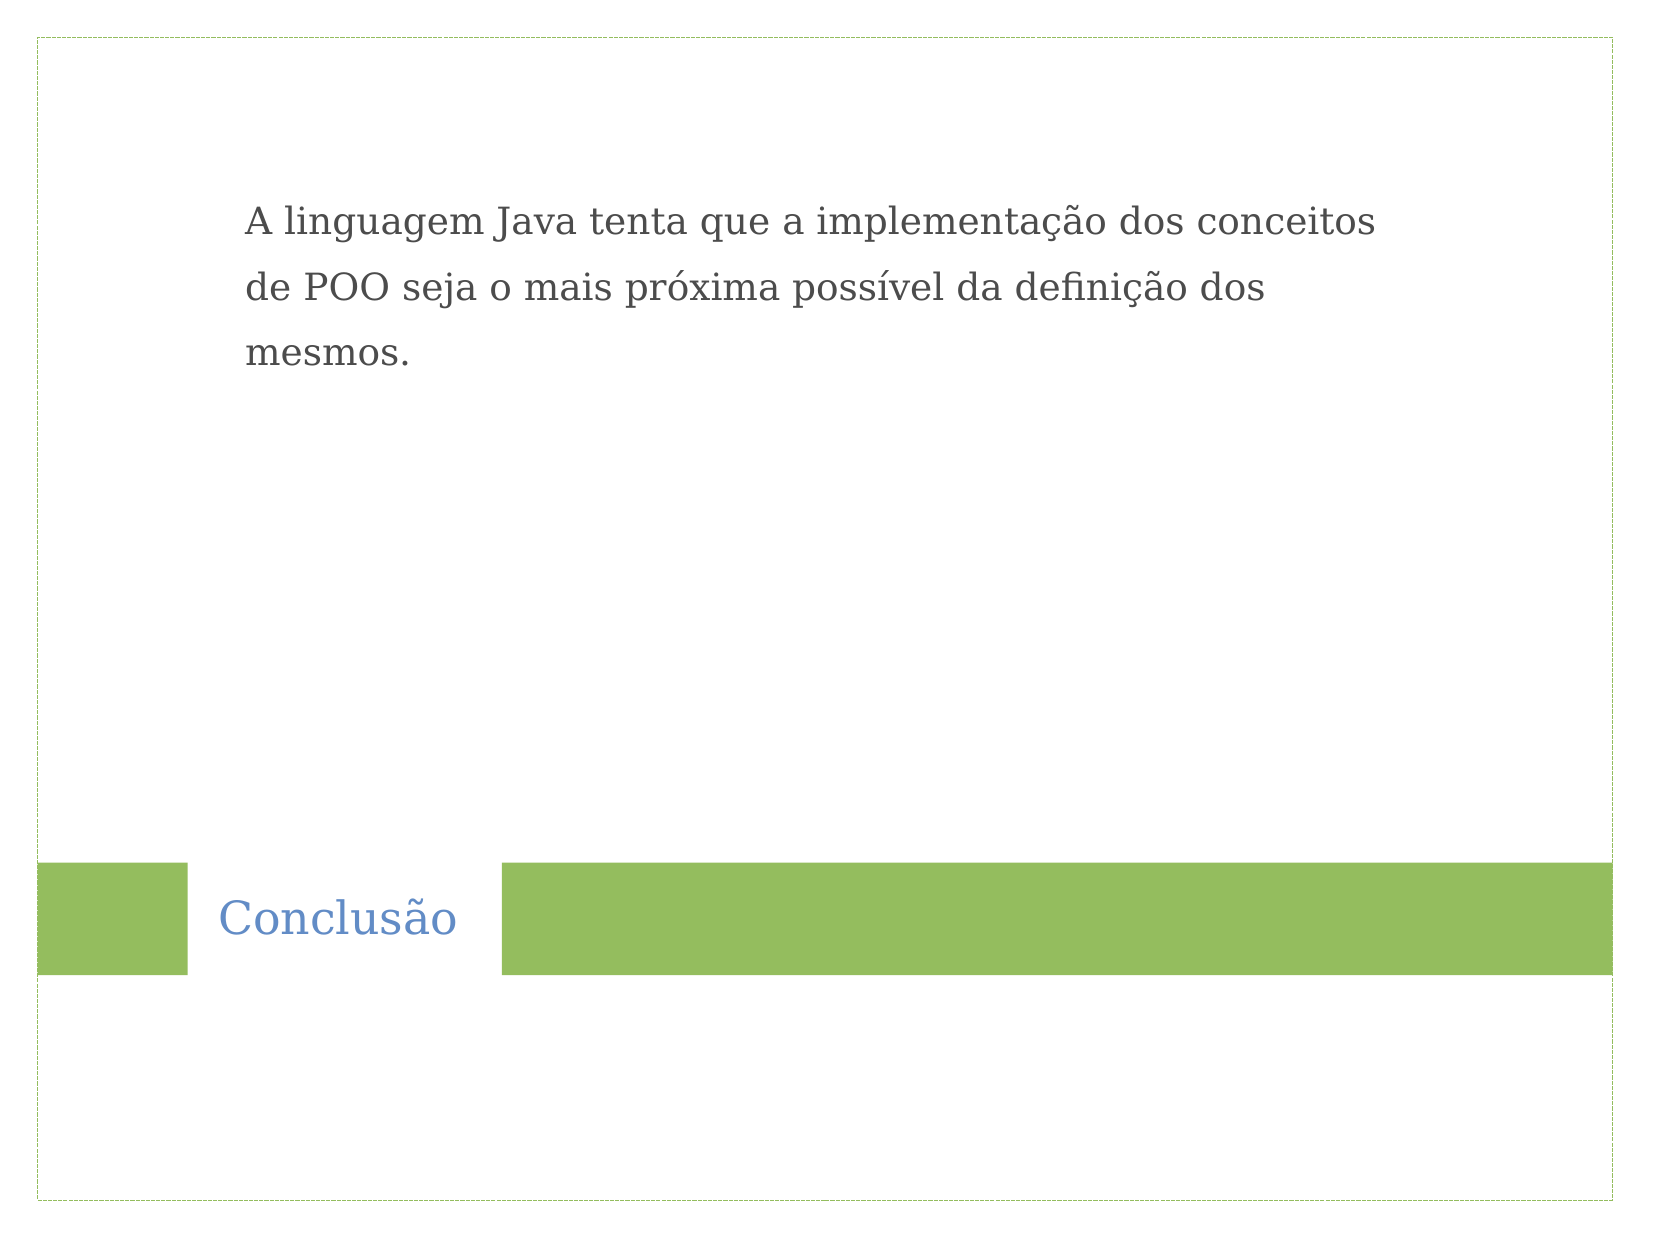

A linguagem Java tenta que a implementação dos conceitos de POO seja o mais próxima possível da definição dos mesmos.
Conclusão